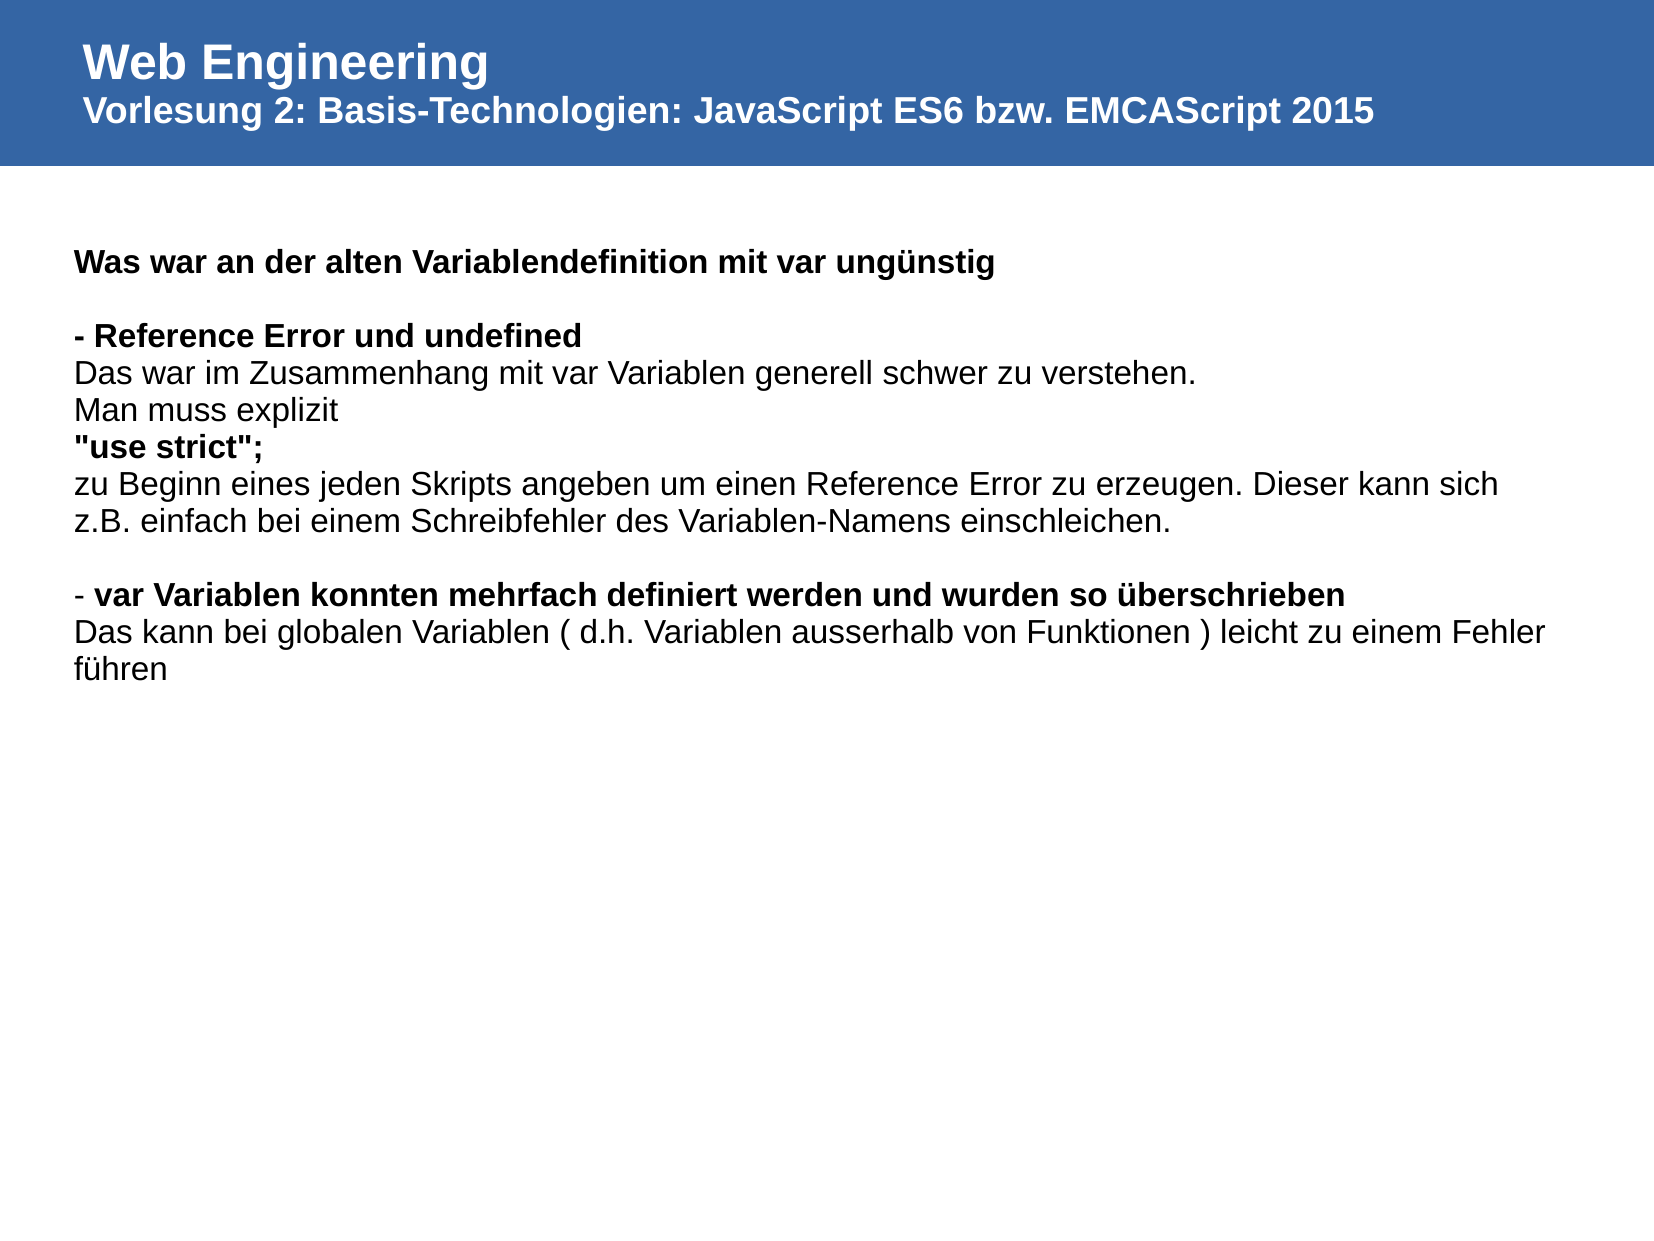

# Web Engineering Vorlesung 2: Basis-Technologien: JavaScript ES6 bzw. EMCAScript 2015
Was war an der alten Variablendefinition mit var ungünstig
- Reference Error und undefined
Das war im Zusammenhang mit var Variablen generell schwer zu verstehen.
Man muss explizit
"use strict";
zu Beginn eines jeden Skripts angeben um einen Reference Error zu erzeugen. Dieser kann sich
z.B. einfach bei einem Schreibfehler des Variablen-Namens einschleichen.
- var Variablen konnten mehrfach definiert werden und wurden so überschrieben
Das kann bei globalen Variablen ( d.h. Variablen ausserhalb von Funktionen ) leicht zu einem Fehler
führen